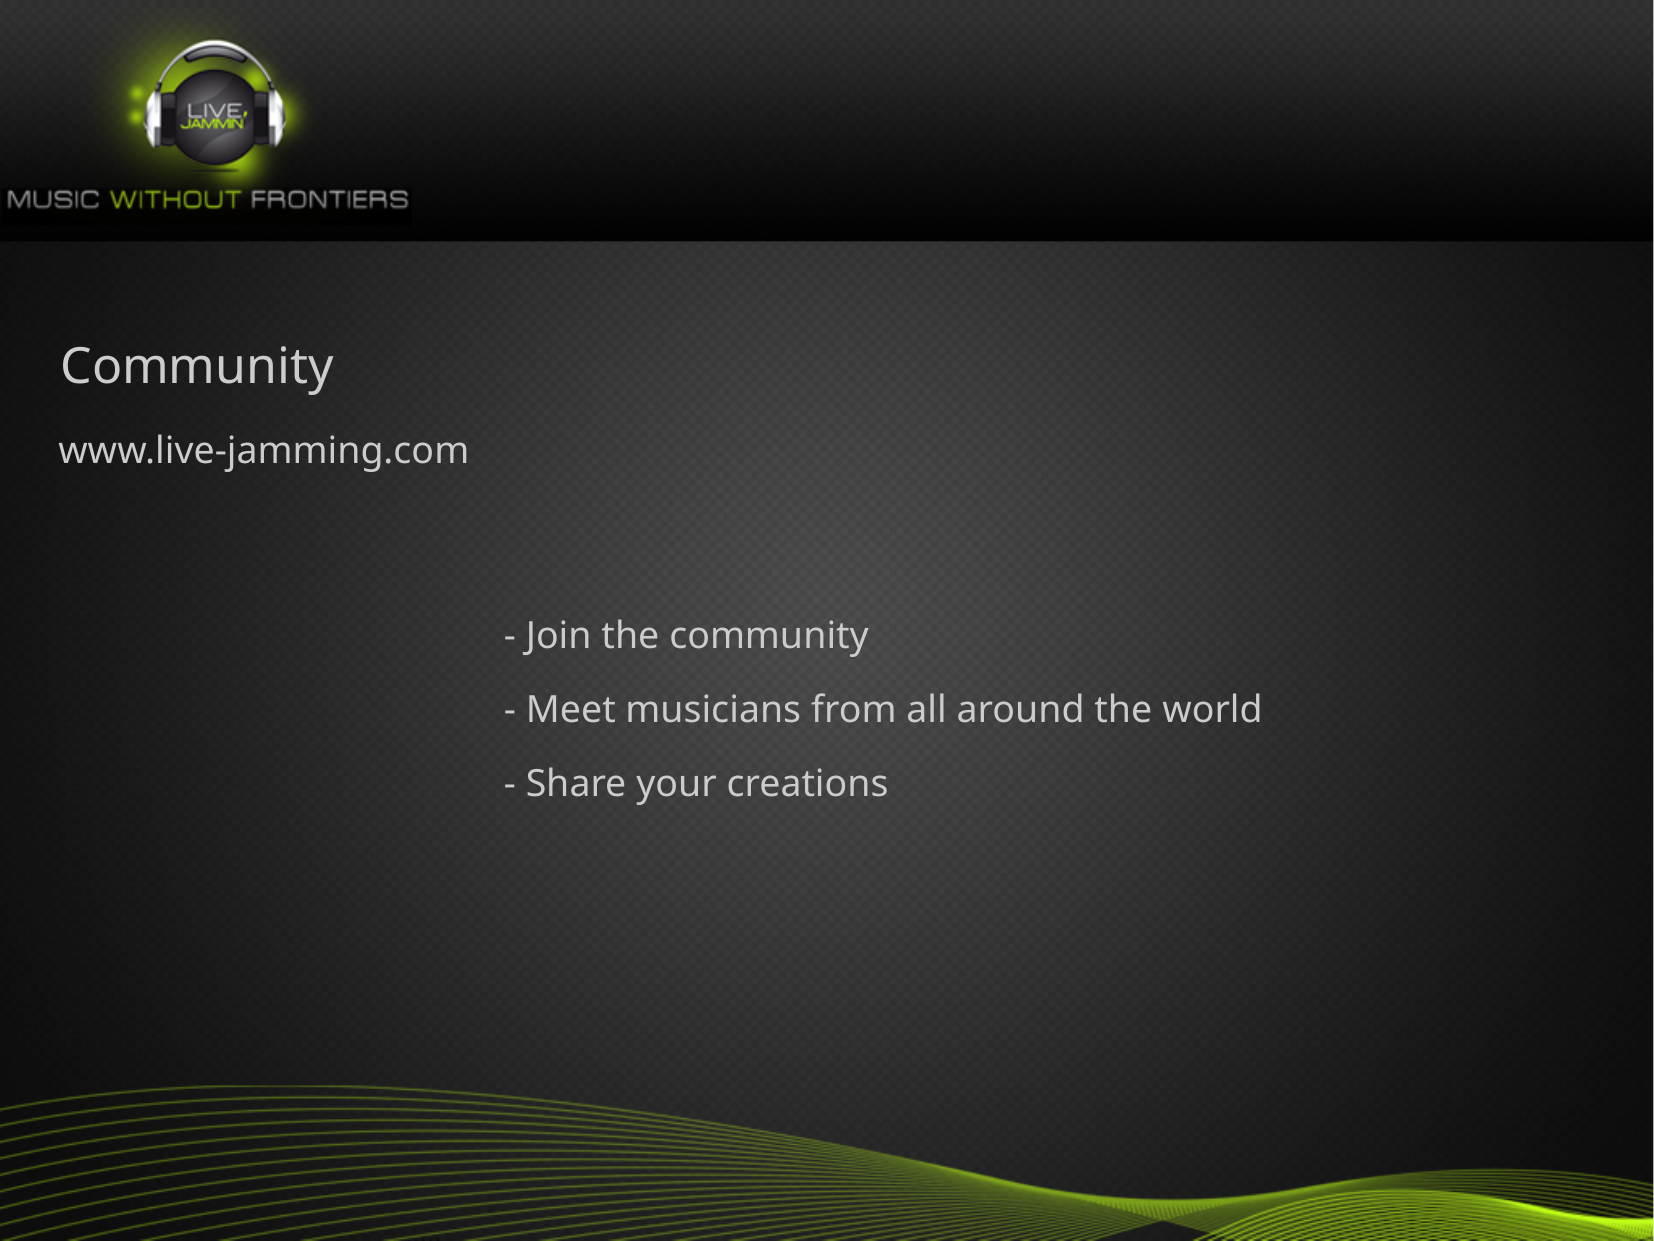

Community
www.live-jamming.com
- Join the community
- Meet musicians from all around the world
- Share your creations